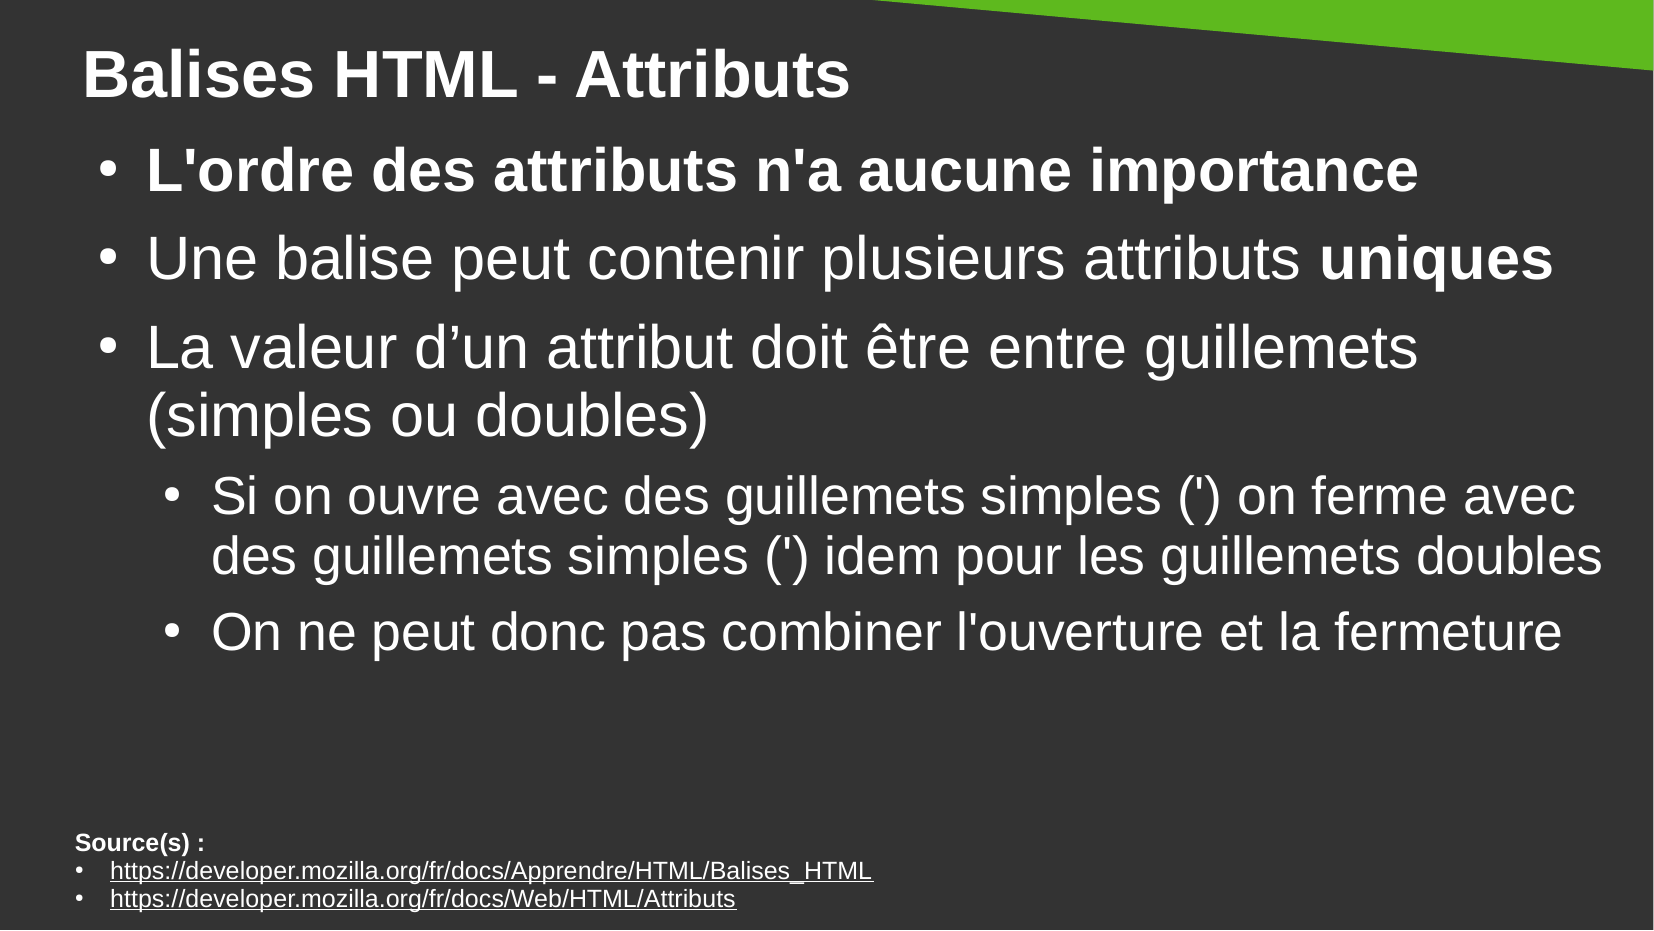

# Balises HTML - Attributs
L'ordre des attributs n'a aucune importance
Une balise peut contenir plusieurs attributs uniques
La valeur d’un attribut doit être entre guillemets (simples ou doubles)
Si on ouvre avec des guillemets simples (') on ferme avec des guillemets simples (') idem pour les guillemets doubles
On ne peut donc pas combiner l'ouverture et la fermeture
Source(s) :
https://developer.mozilla.org/fr/docs/Apprendre/HTML/Balises_HTML
https://developer.mozilla.org/fr/docs/Web/HTML/Attributs